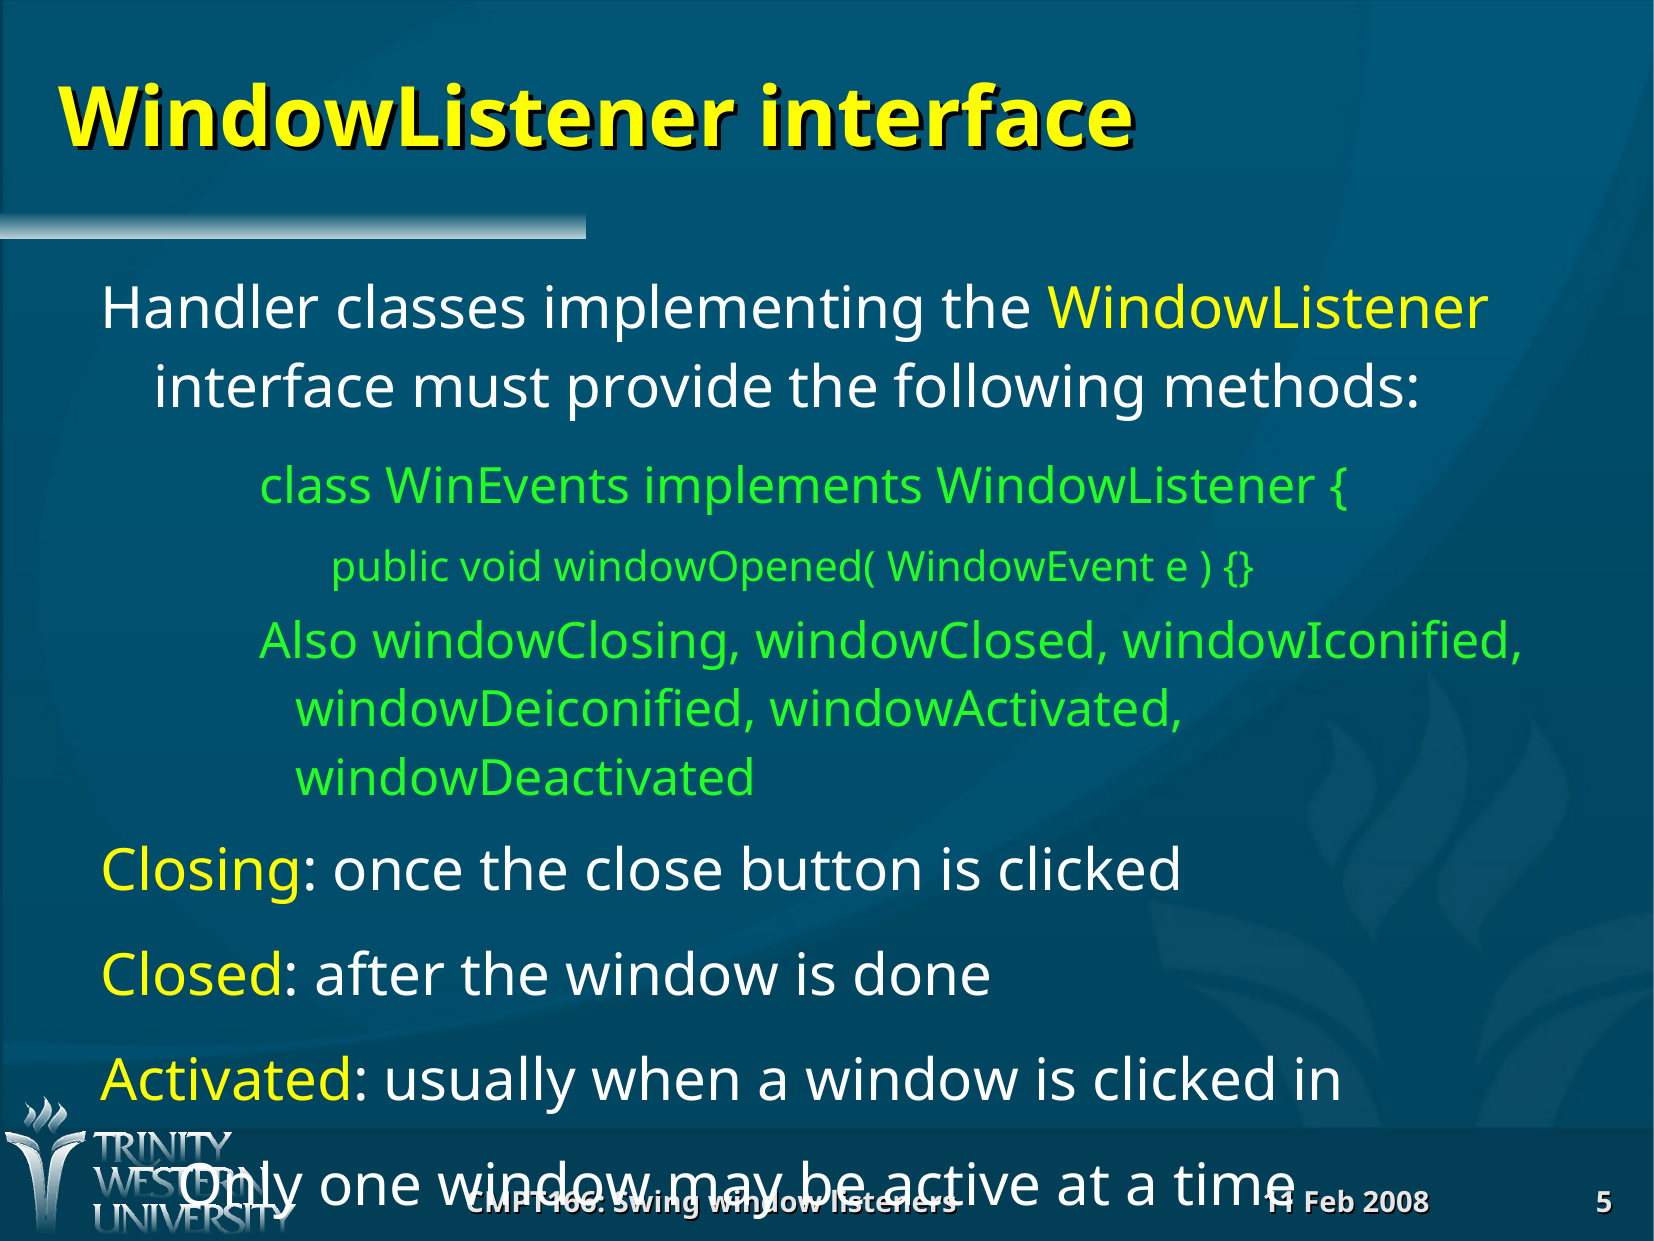

# WindowListener interface
Handler classes implementing the WindowListener interface must provide the following methods:
class WinEvents implements WindowListener {
public void windowOpened( WindowEvent e ) {}
Also windowClosing, windowClosed, windowIconified, windowDeiconified, windowActivated, windowDeactivated
Closing: once the close button is clicked
Closed: after the window is done
Activated: usually when a window is clicked in
Only one window may be active at a time
CMPT166: Swing window listeners
11 Feb 2008
5